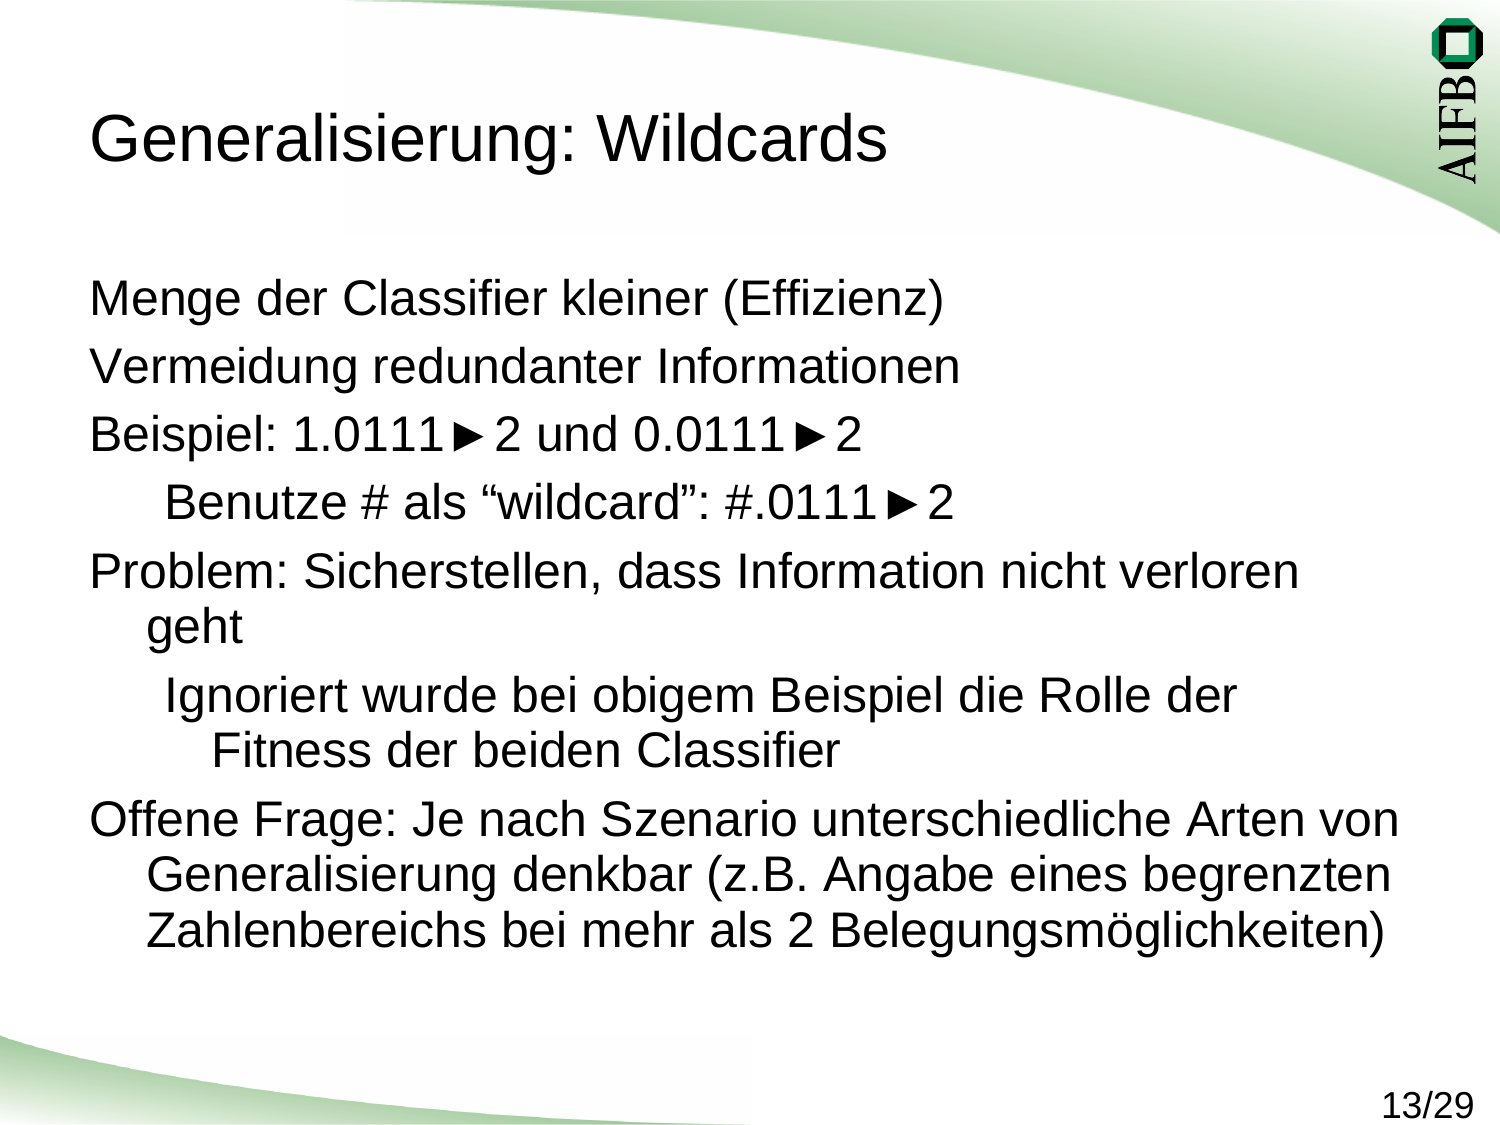

# Generalisierung: Wildcards
Menge der Classifier kleiner (Effizienz)
Vermeidung redundanter Informationen
Beispiel: 1.0111►2 und 0.0111►2
Benutze # als “wildcard”: #.0111►2
Problem: Sicherstellen, dass Information nicht verloren geht
Ignoriert wurde bei obigem Beispiel die Rolle der Fitness der beiden Classifier
Offene Frage: Je nach Szenario unterschiedliche Arten von Generalisierung denkbar (z.B. Angabe eines begrenzten Zahlenbereichs bei mehr als 2 Belegungsmöglichkeiten)
13